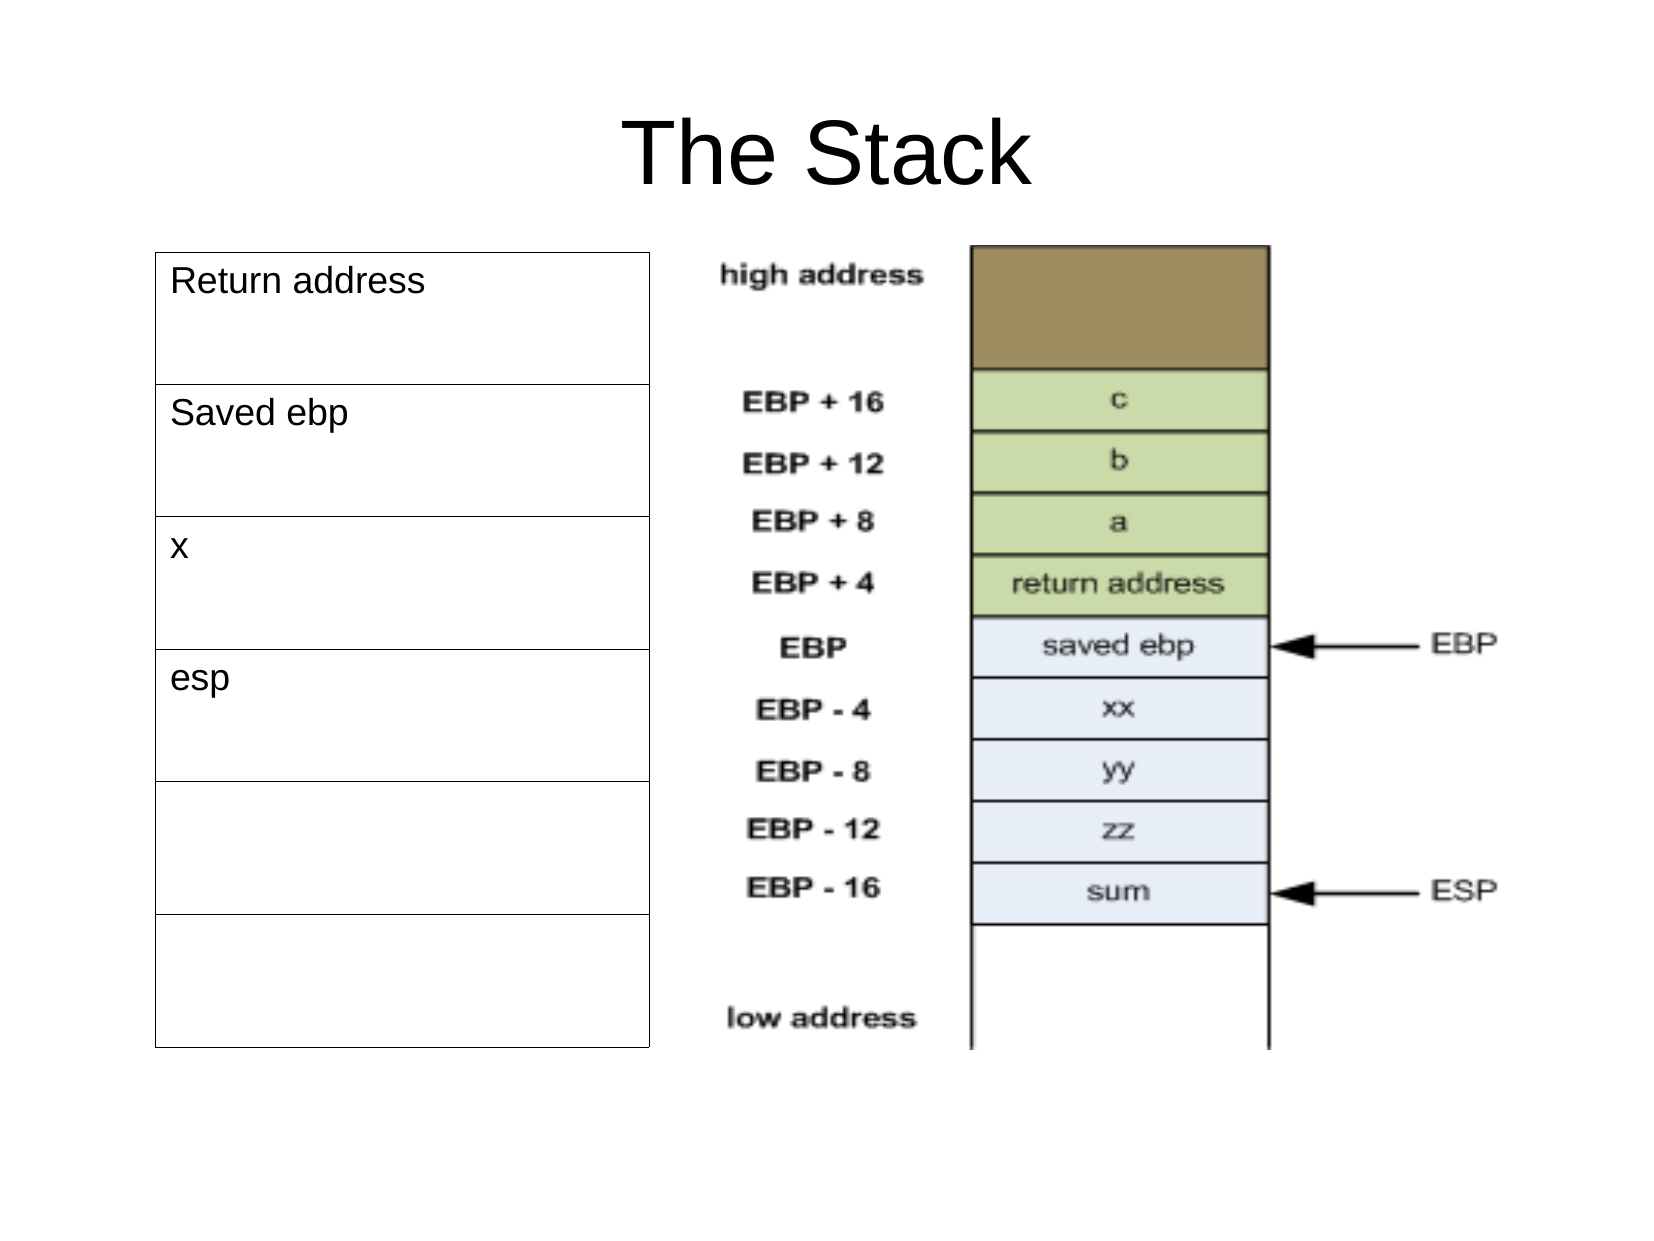

# The Stack
| Return address |
| --- |
| Saved ebp |
| x |
| esp |
| |
| |